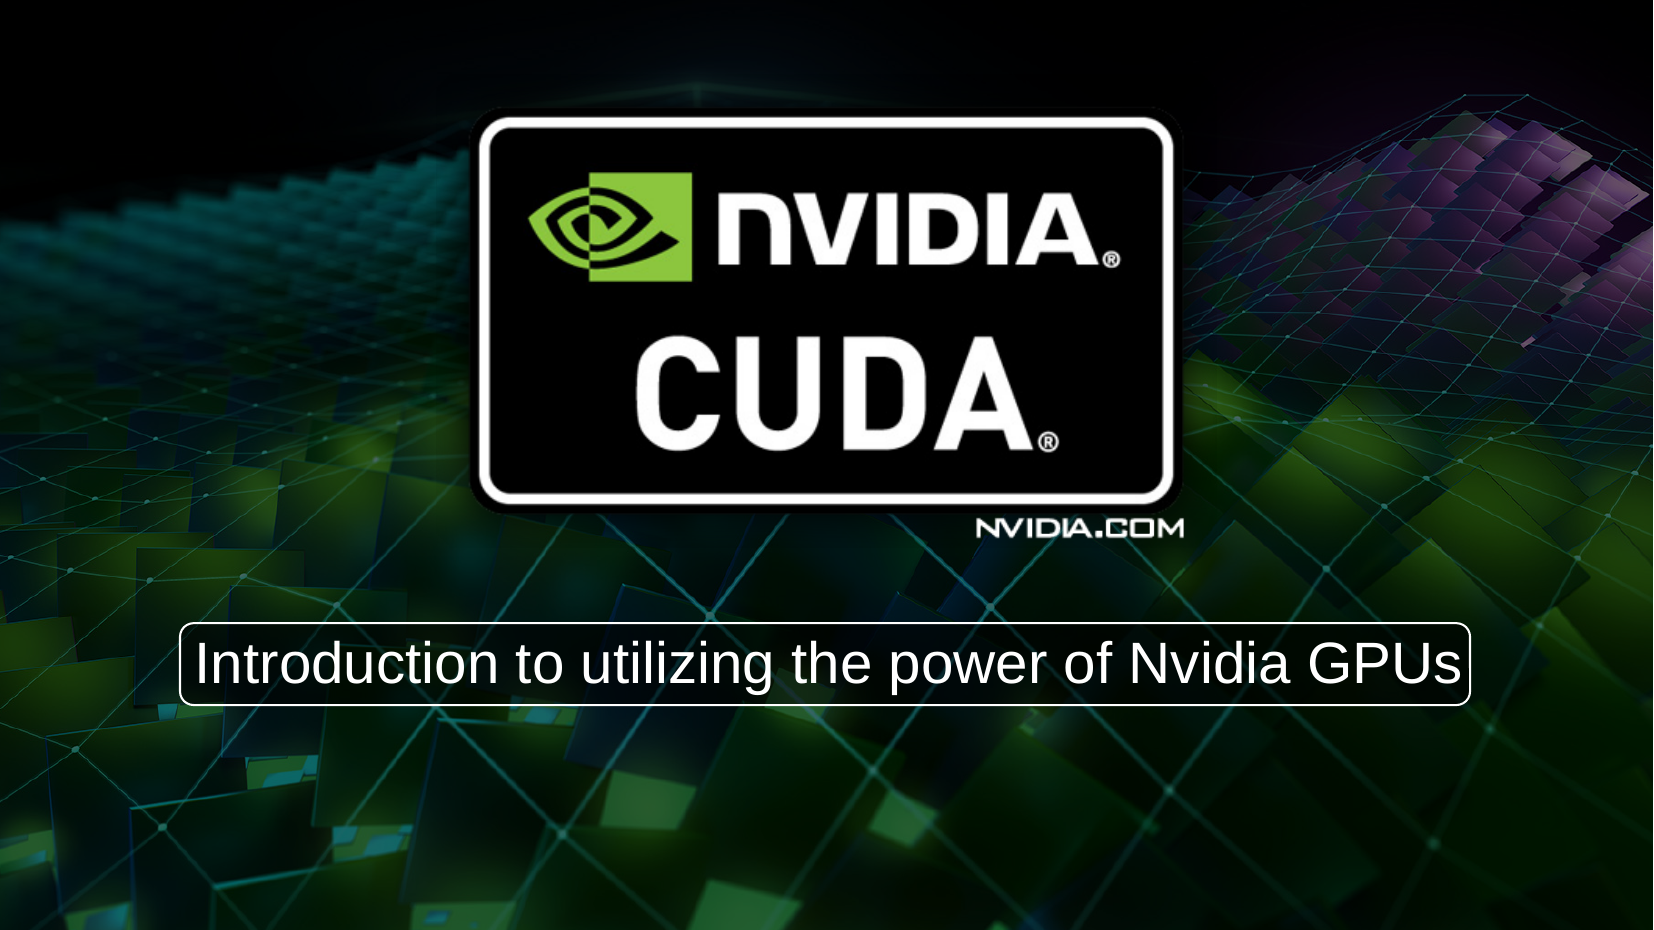

Introduction to utilizing the power of Nvidia GPUs